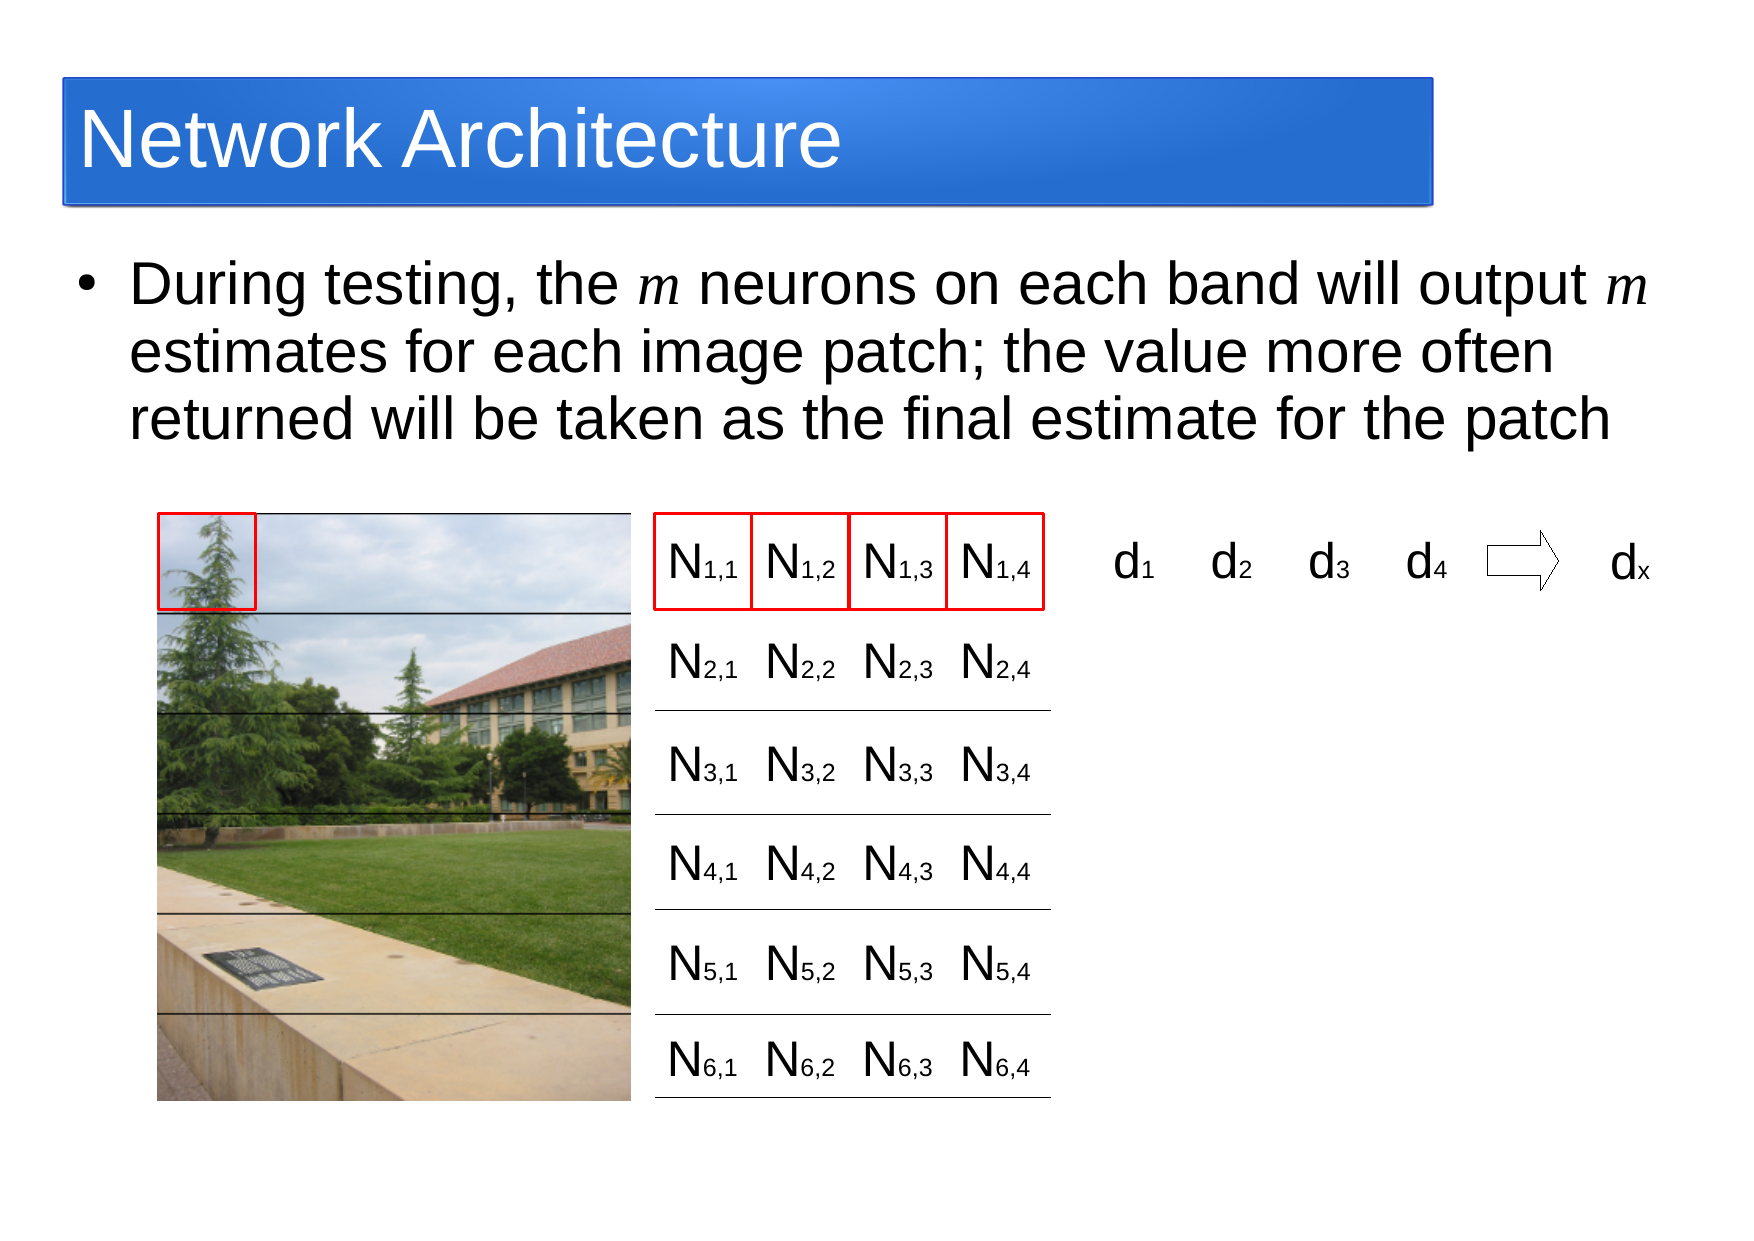

# Network Architecture
During testing, the m neurons on each band will output m estimates for each image patch; the value more often returned will be taken as the final estimate for the patch
N1,1
N1,2
N1,3
N1,4
d1
d2
d3
d4
dx
N2,1
N2,2
N2,3
N2,4
N3,1
N3,2
N3,3
N3,4
N4,1
N4,2
N4,3
N4,4
N5,1
N5,2
N5,3
N5,4
N6,1
N6,2
N6,3
N6,4